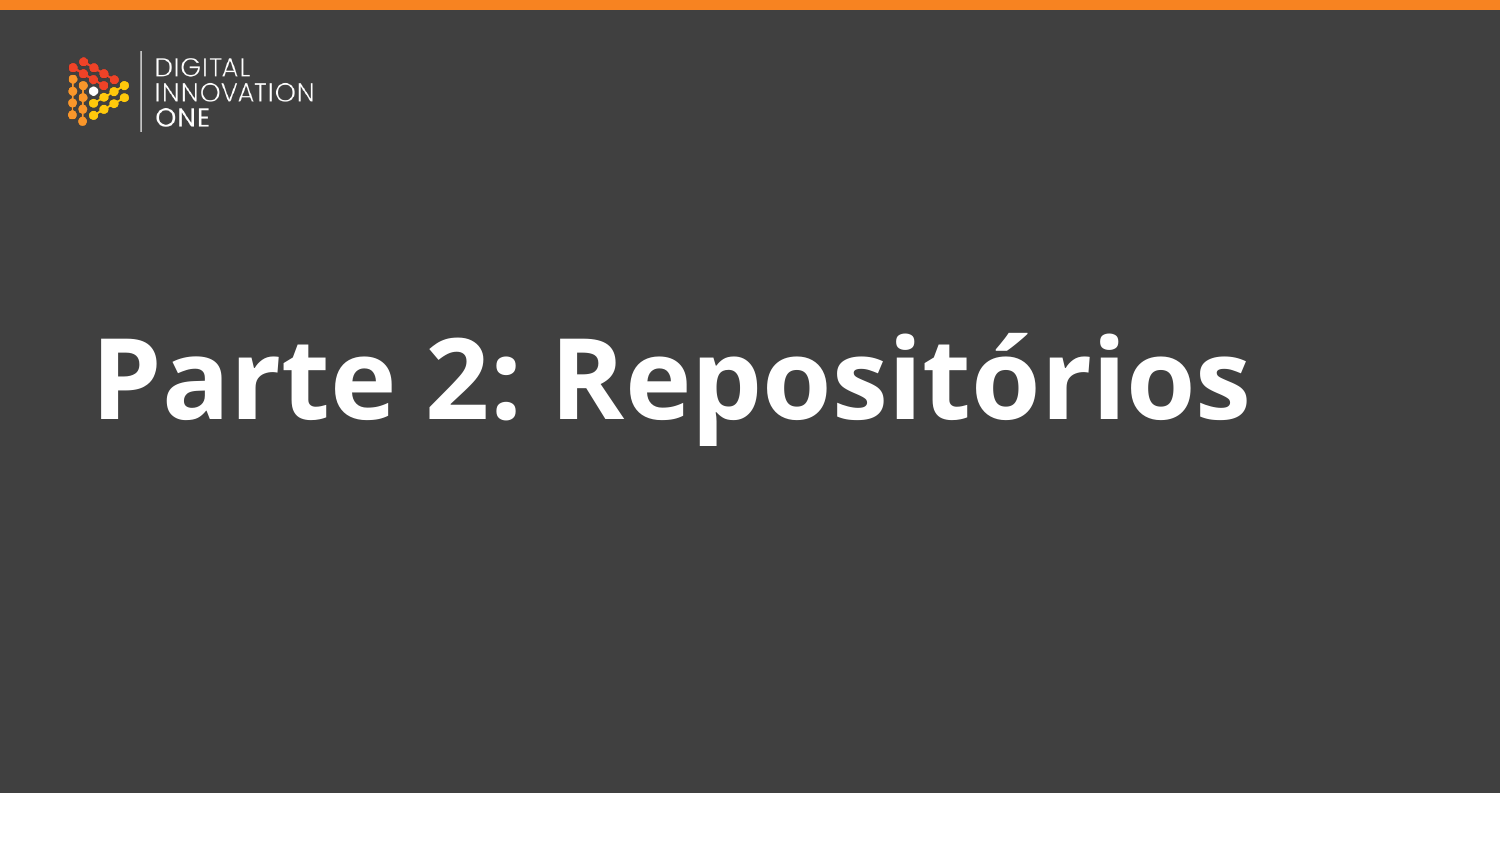

[Nome do curso]
Parte 2: Repositórios
[Nome da aula]
# [Nome do palestrante] [Posição]